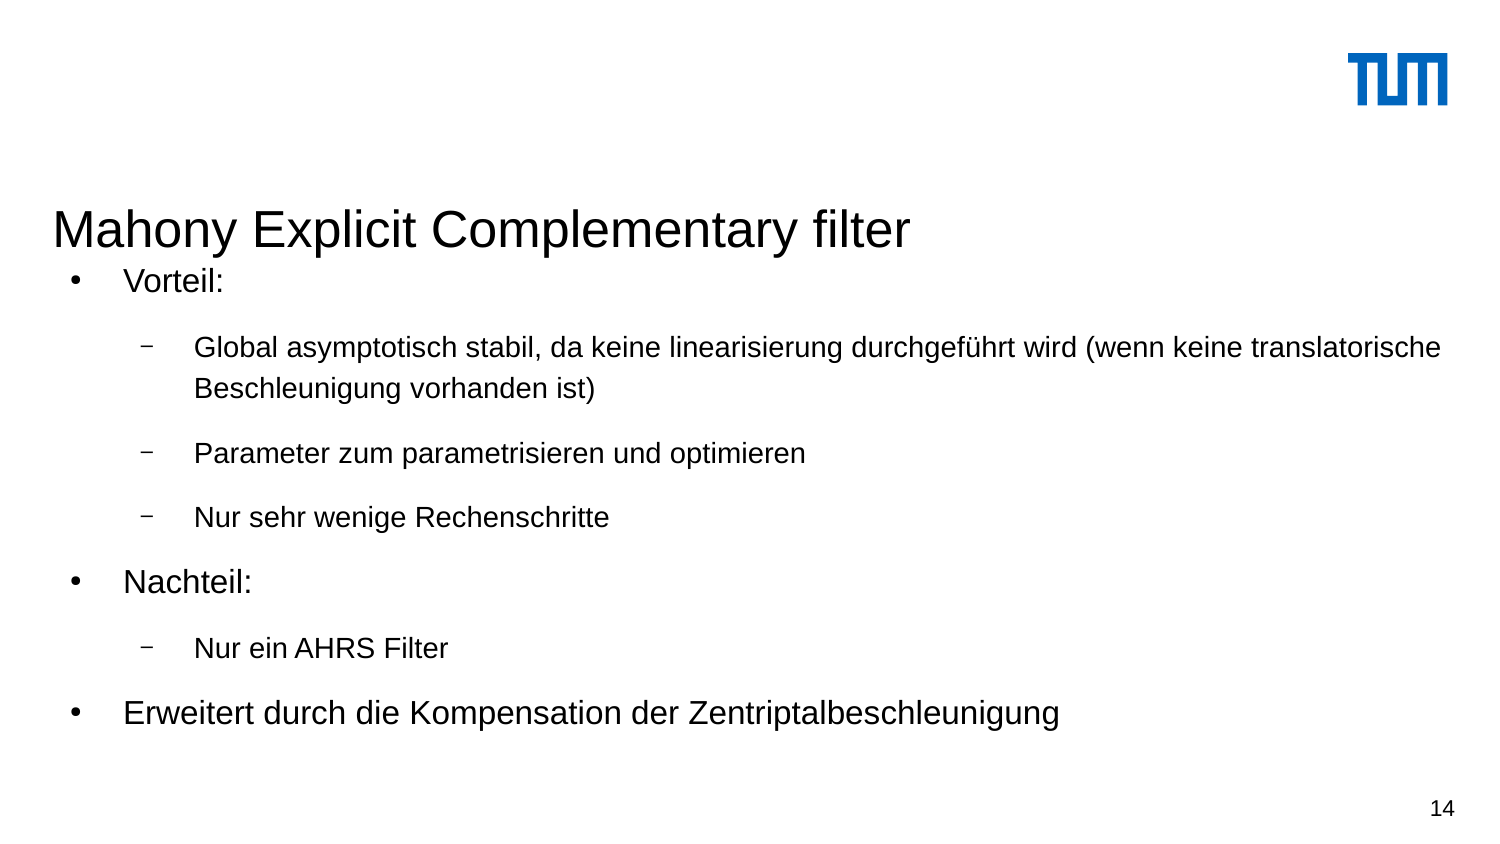

# Mahony Explicit Complementary filter
Vorteil:
Global asymptotisch stabil, da keine linearisierung durchgeführt wird (wenn keine translatorische Beschleunigung vorhanden ist)
Parameter zum parametrisieren und optimieren
Nur sehr wenige Rechenschritte
Nachteil:
Nur ein AHRS Filter
Erweitert durch die Kompensation der Zentriptalbeschleunigung